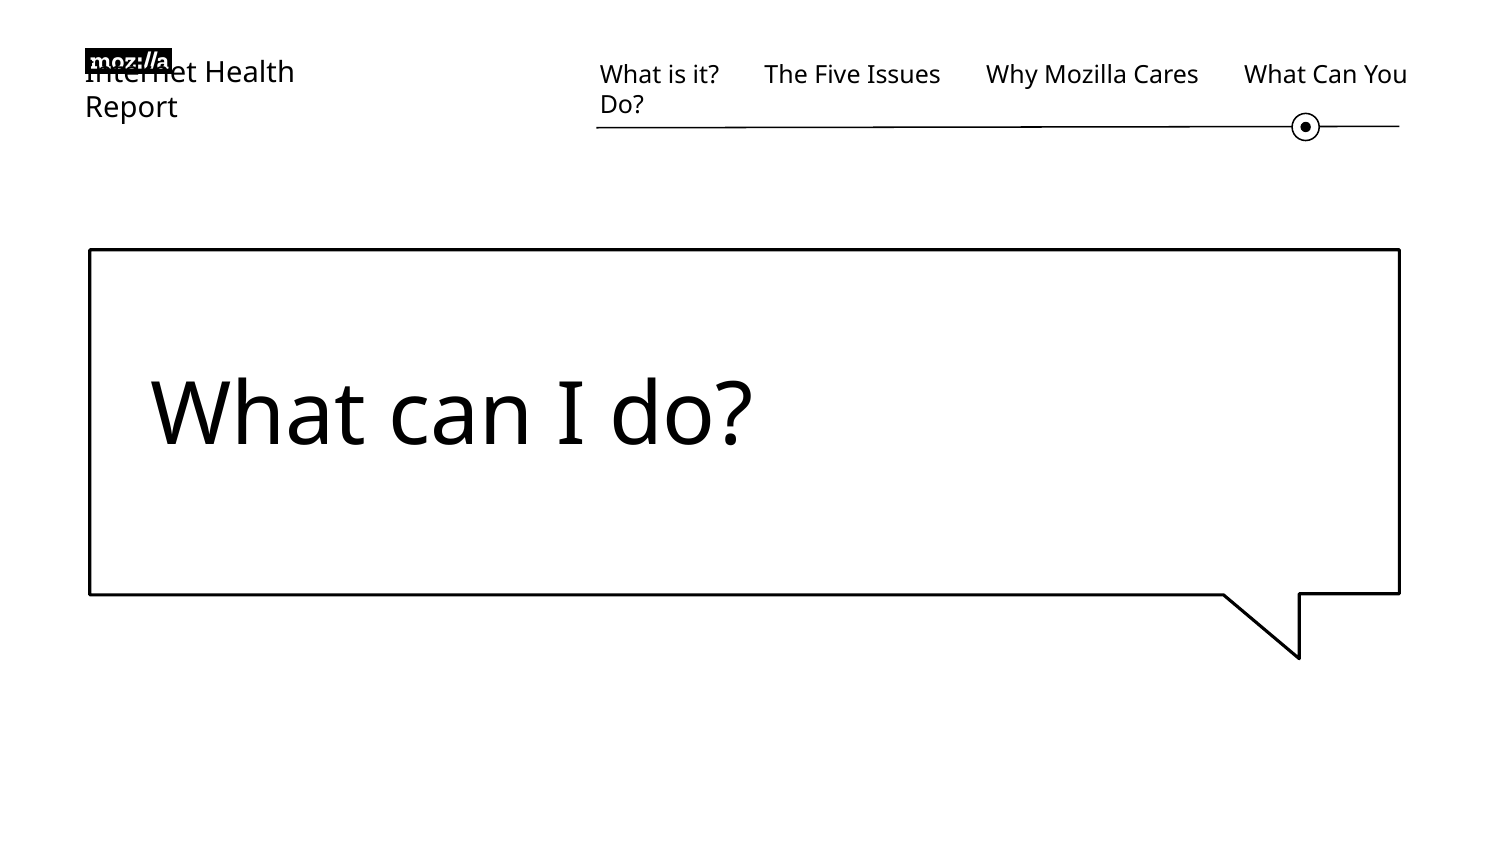

Internet Health Report
What is it? The Five Issues Why Mozilla Cares What Can You Do?
What can I do?